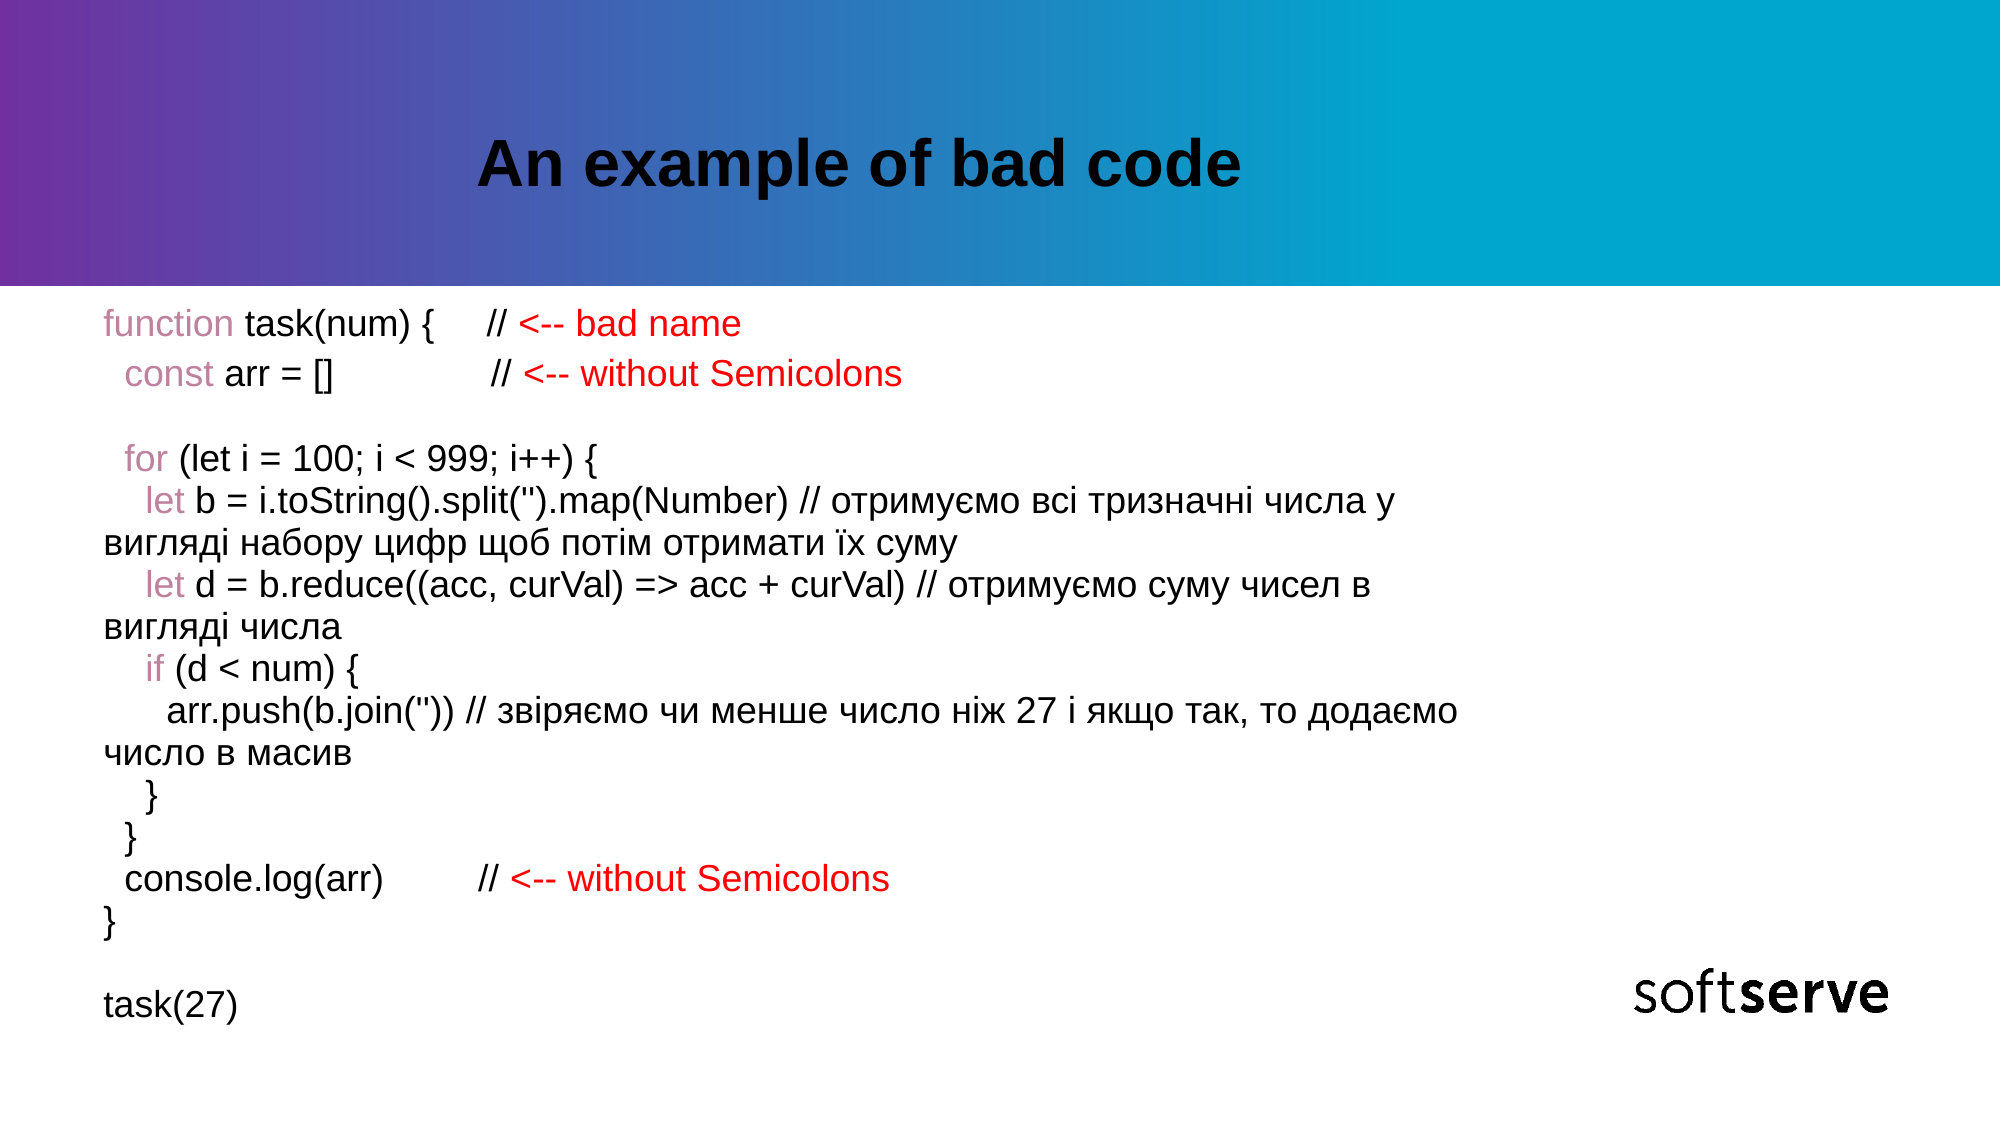

An example of bad code
function task(num) { // <-- bad name
 const arr = [] // <-- without Semicolons
 for (let i = 100; i < 999; i++) {
 let b = i.toString().split('').map(Number) // отримуємо всі тризначні числа у вигляді набору цифр щоб потім отримати їх суму
 let d = b.reduce((acc, curVal) => acc + curVal) // отримуємо суму чисел в вигляді числа
 if (d < num) {
 arr.push(b.join('')) // звіряємо чи менше число ніж 27 і якщо так, то додаємо число в масив
 }
 }
 console.log(arr) // <-- without Semicolons
}
task(27)